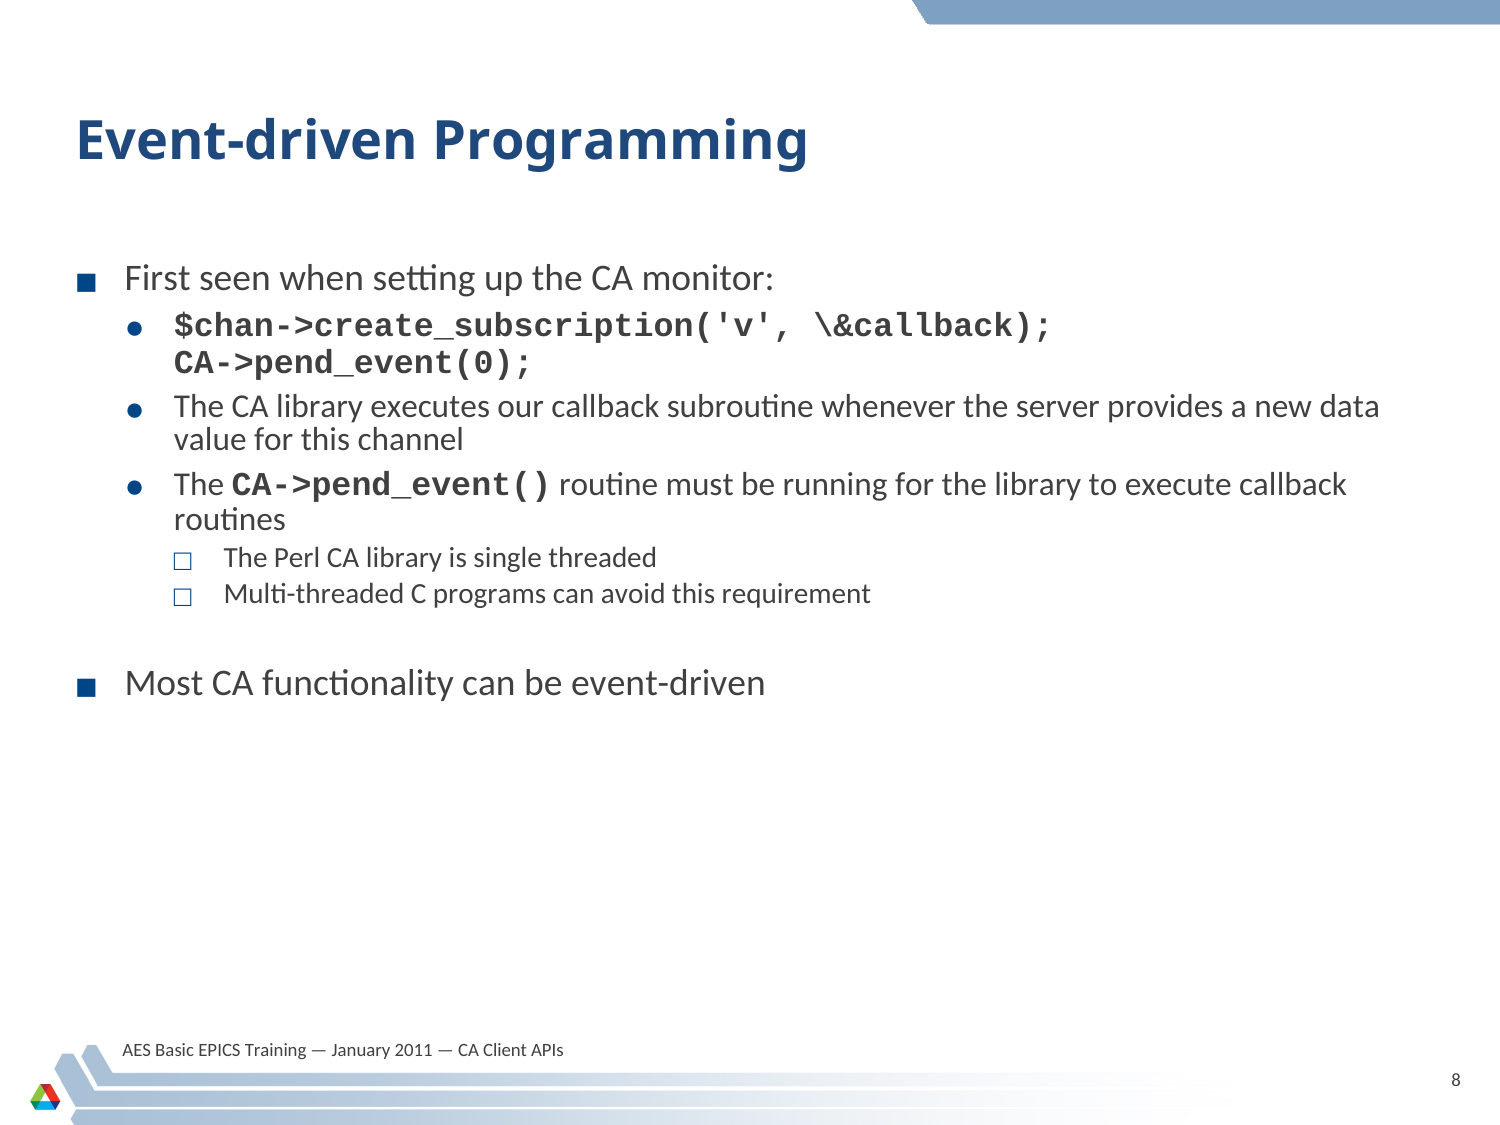

# Event-driven Programming
First seen when setting up the CA monitor:
$chan->create_subscription('v', \&callback);
CA->pend_event(0);
The CA library executes our callback subroutine whenever the server provides a new data value for this channel
The CA->pend_event() routine must be running for the library to execute callback routines
The Perl CA library is single threaded
Multi-threaded C programs can avoid this requirement
Most CA functionality can be event-driven
AES Basic EPICS Training — January 2011 — CA Client APIs
8